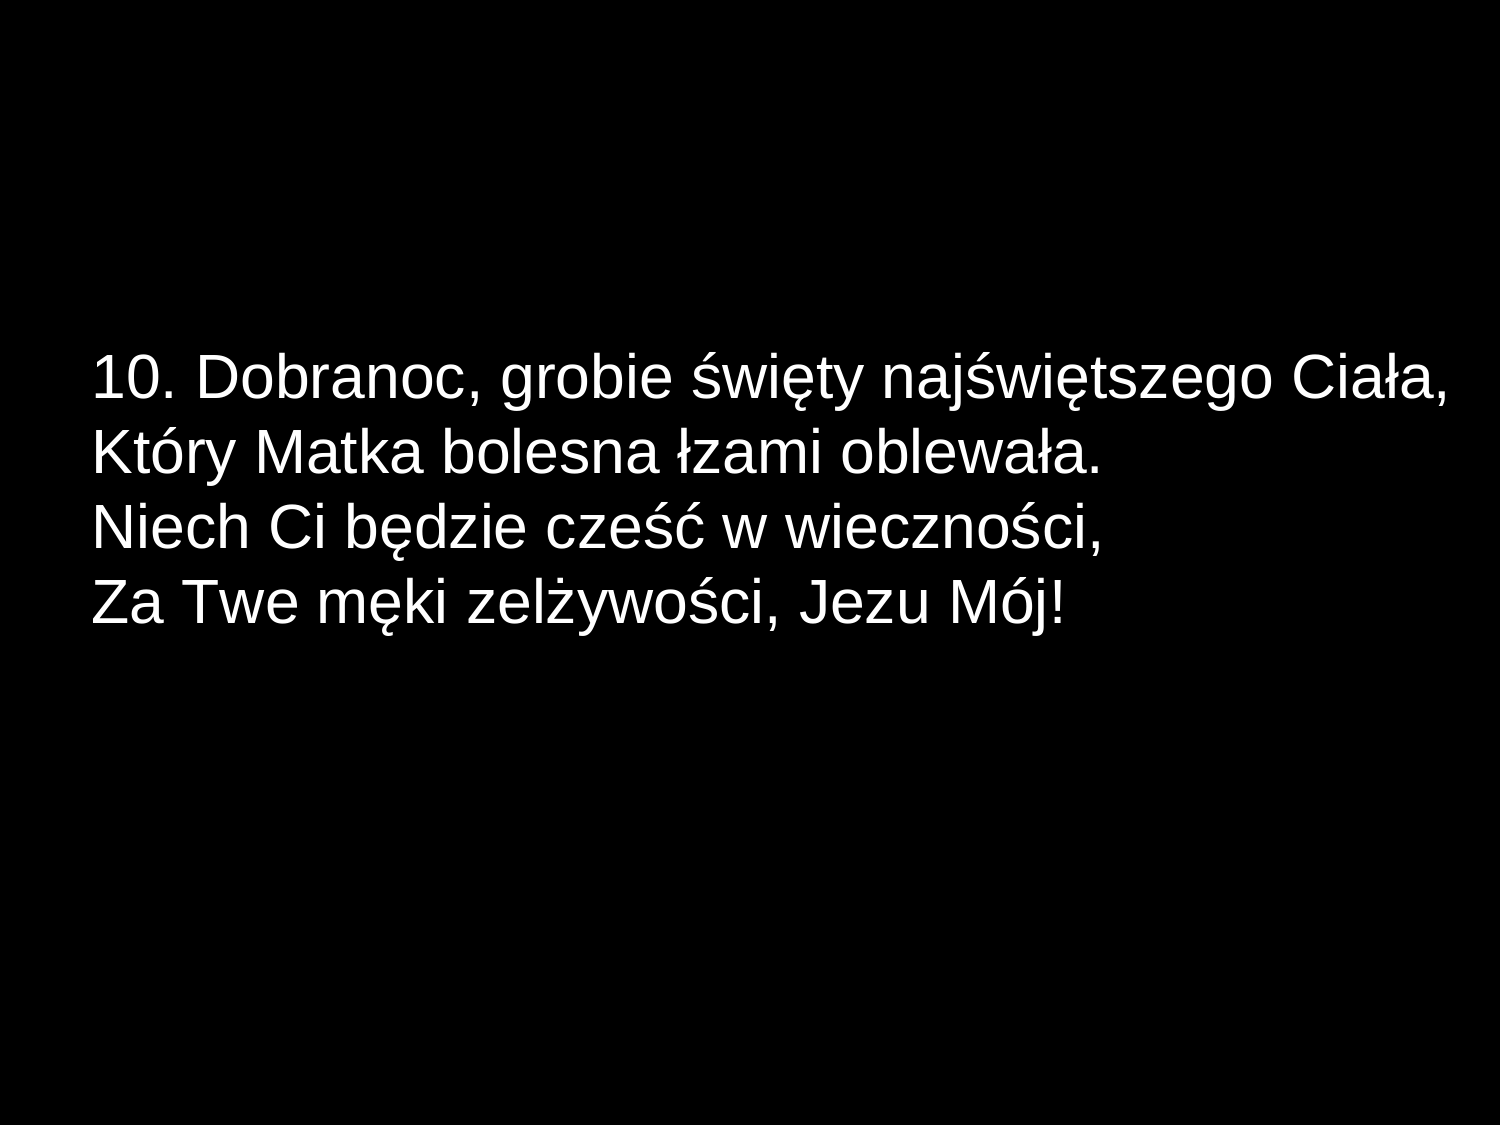

10. Dobranoc, grobie święty najświętszego Ciała,
Który Matka bolesna łzami oblewała.
Niech Ci będzie cześć w wieczności,
Za Twe męki zelżywości, Jezu Mój!